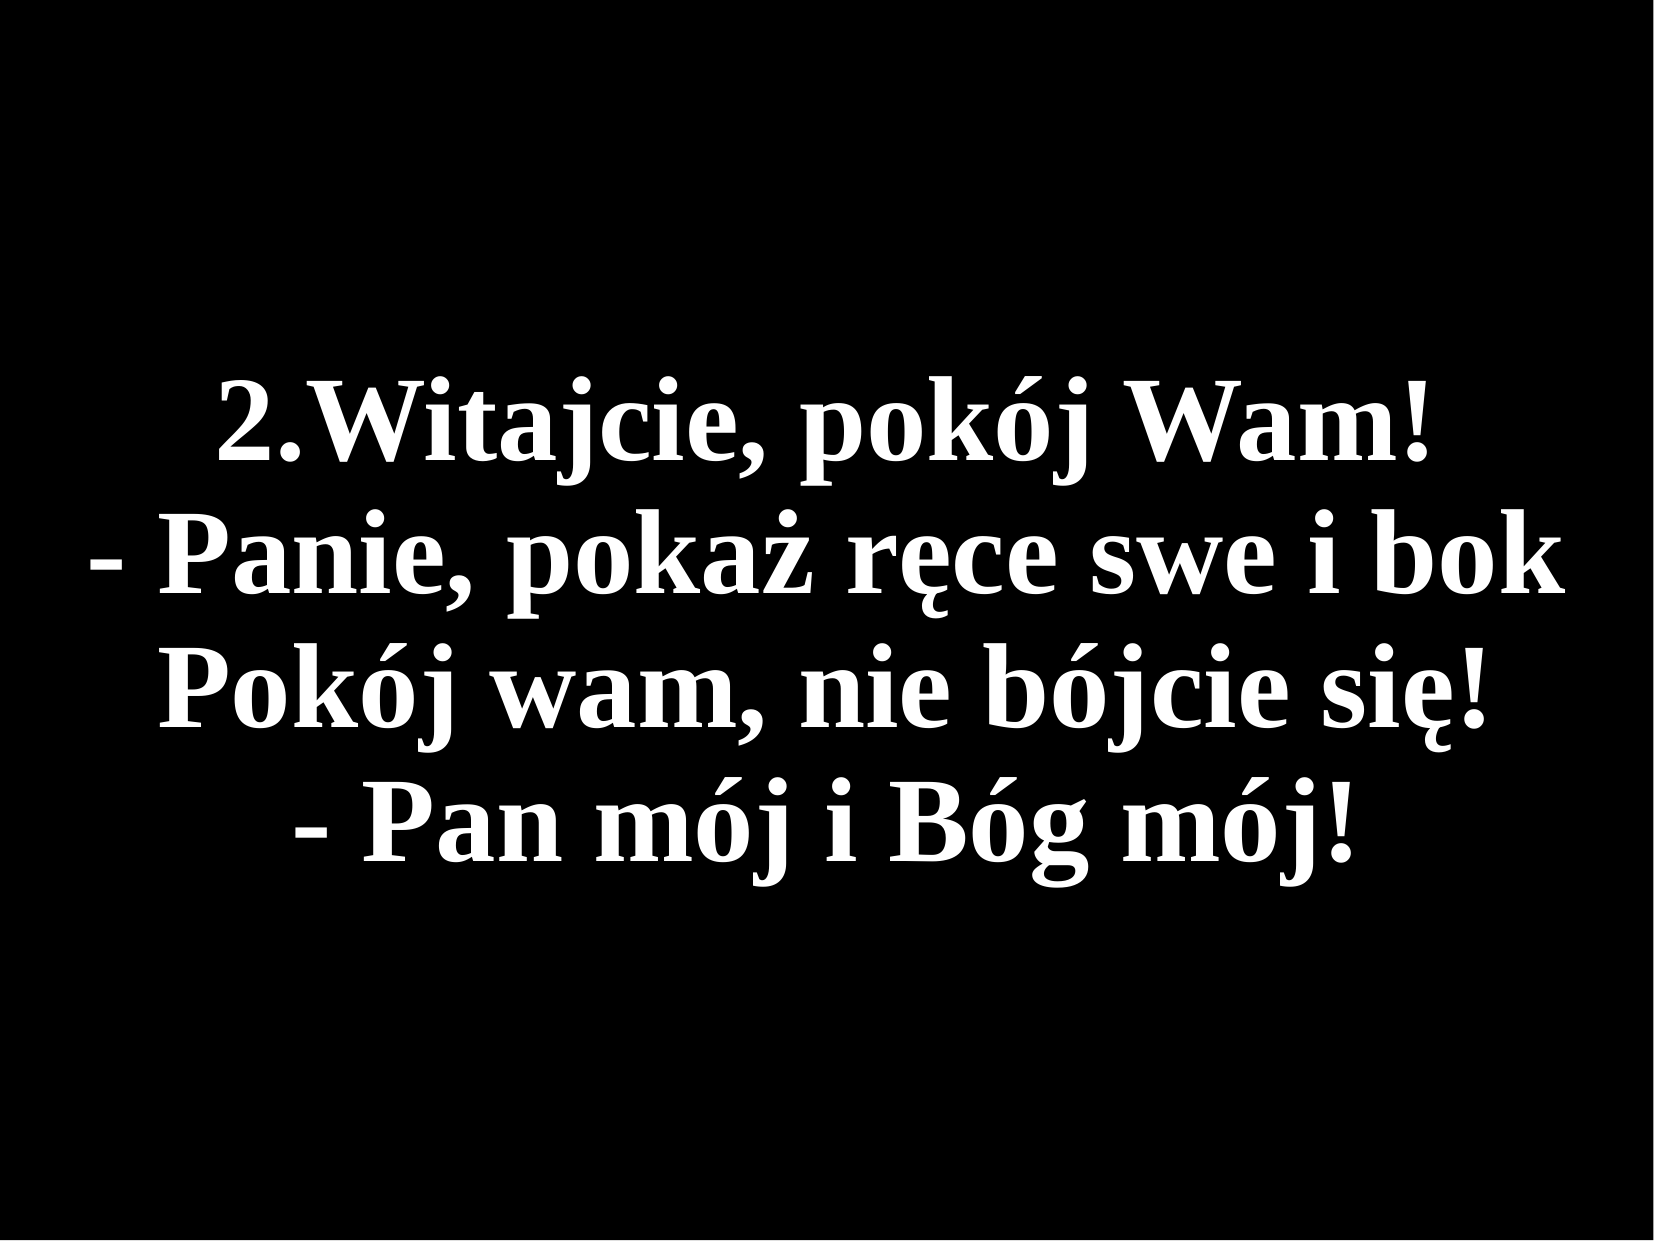

# 2.Witajcie, pokój Wam! - Panie, pokaż ręce swe i bok Pokój wam, nie bójcie się! - Pan mój i Bóg mój!